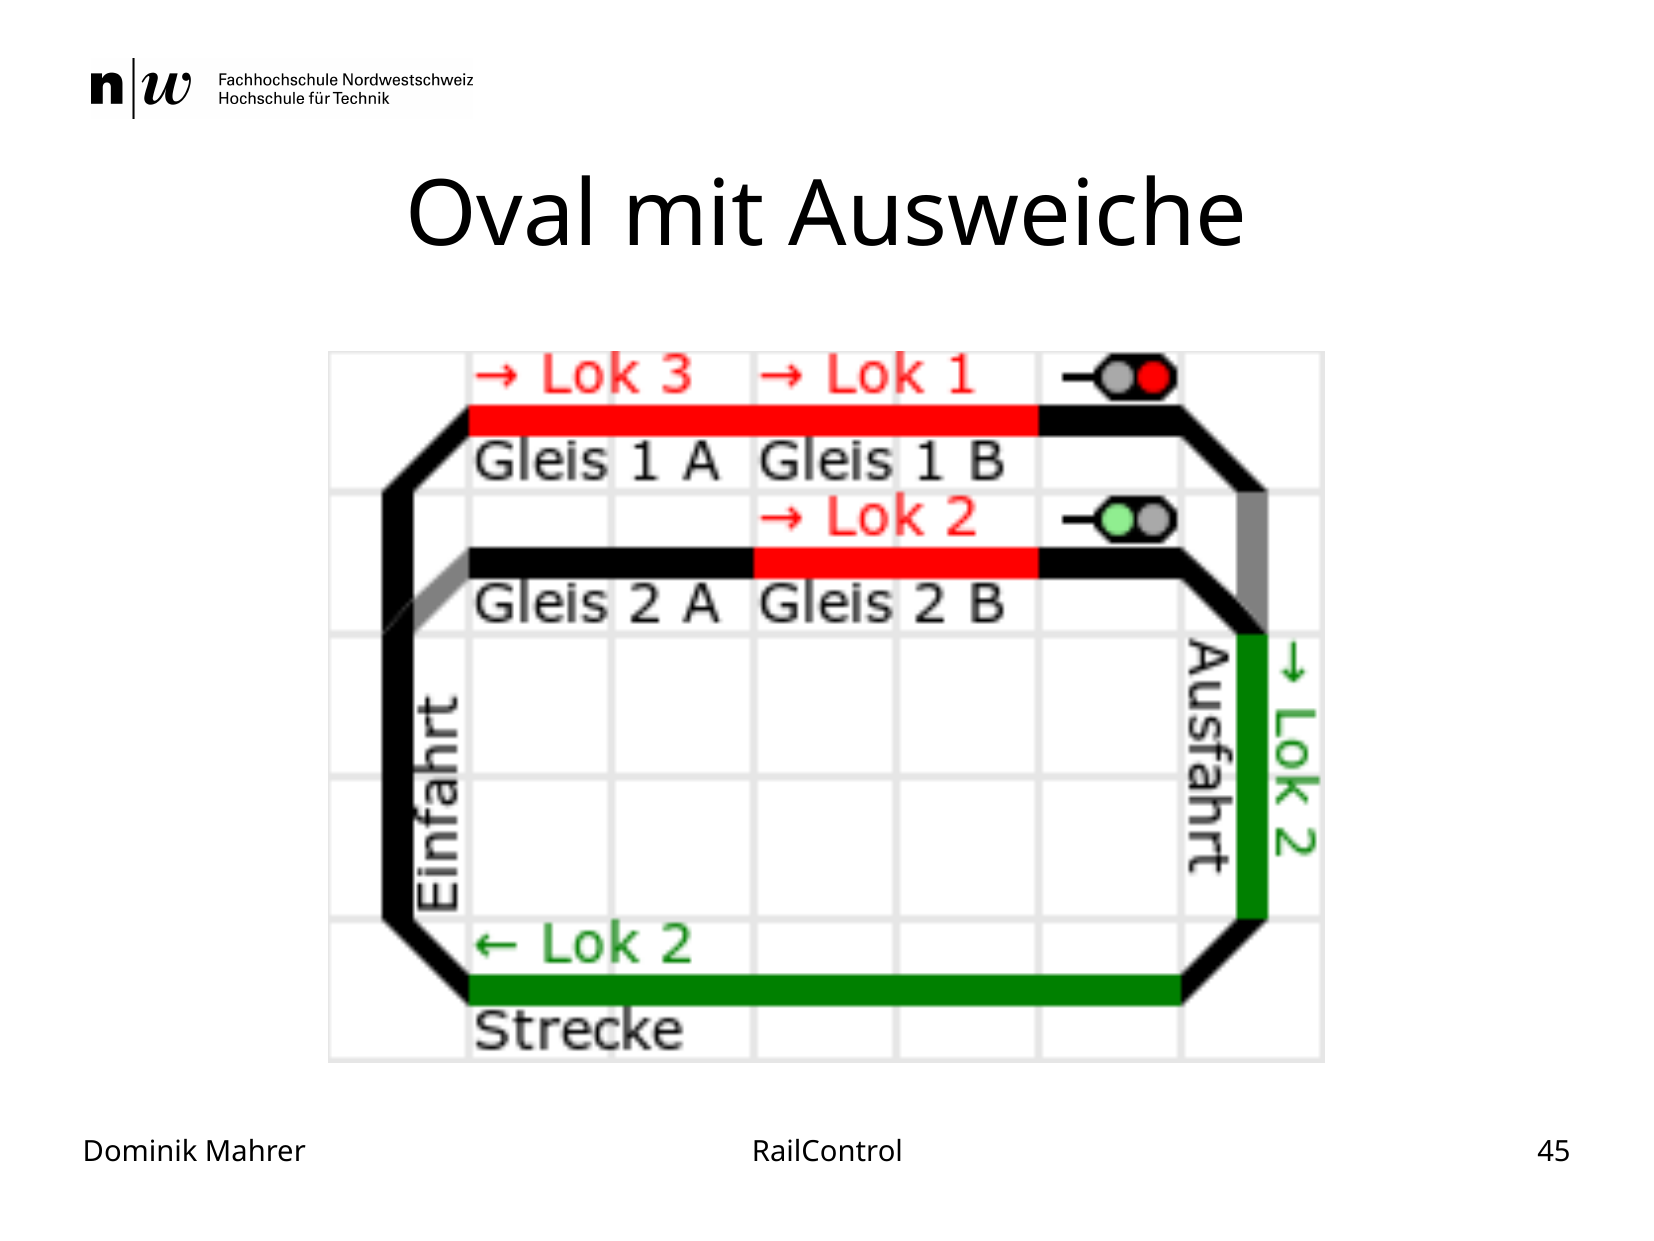

# Oval mit Ausweiche
Dominik Mahrer
RailControl
45